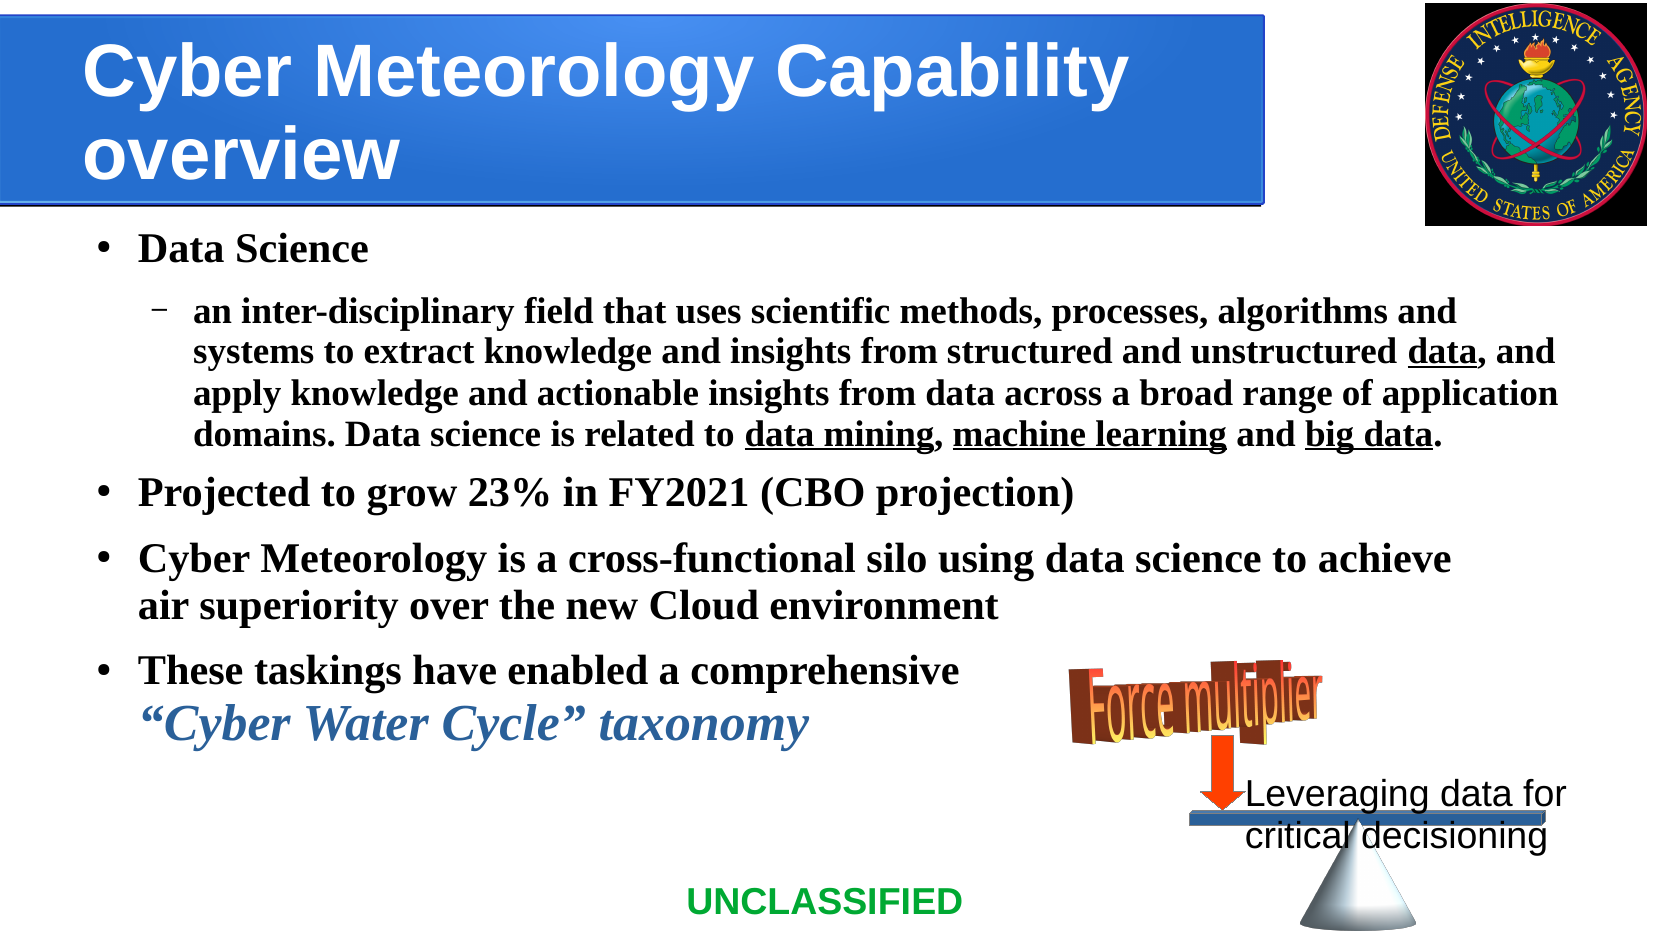

# Cyber Meteorology Capability overview
Data Science
an inter-disciplinary field that uses scientific methods, processes, algorithms and systems to extract knowledge and insights from structured and unstructured data, and apply knowledge and actionable insights from data across a broad range of application domains. Data science is related to data mining, machine learning and big data.
Projected to grow 23% in FY2021 (CBO projection)
Cyber Meteorology is a cross-functional silo using data science to achieve
air superiority over the new Cloud environment
These taskings have enabled a comprehensive
“Cyber Water Cycle” taxonomy
Force multiplier
Leveraging data for critical decisioning
UNCLASSIFIED